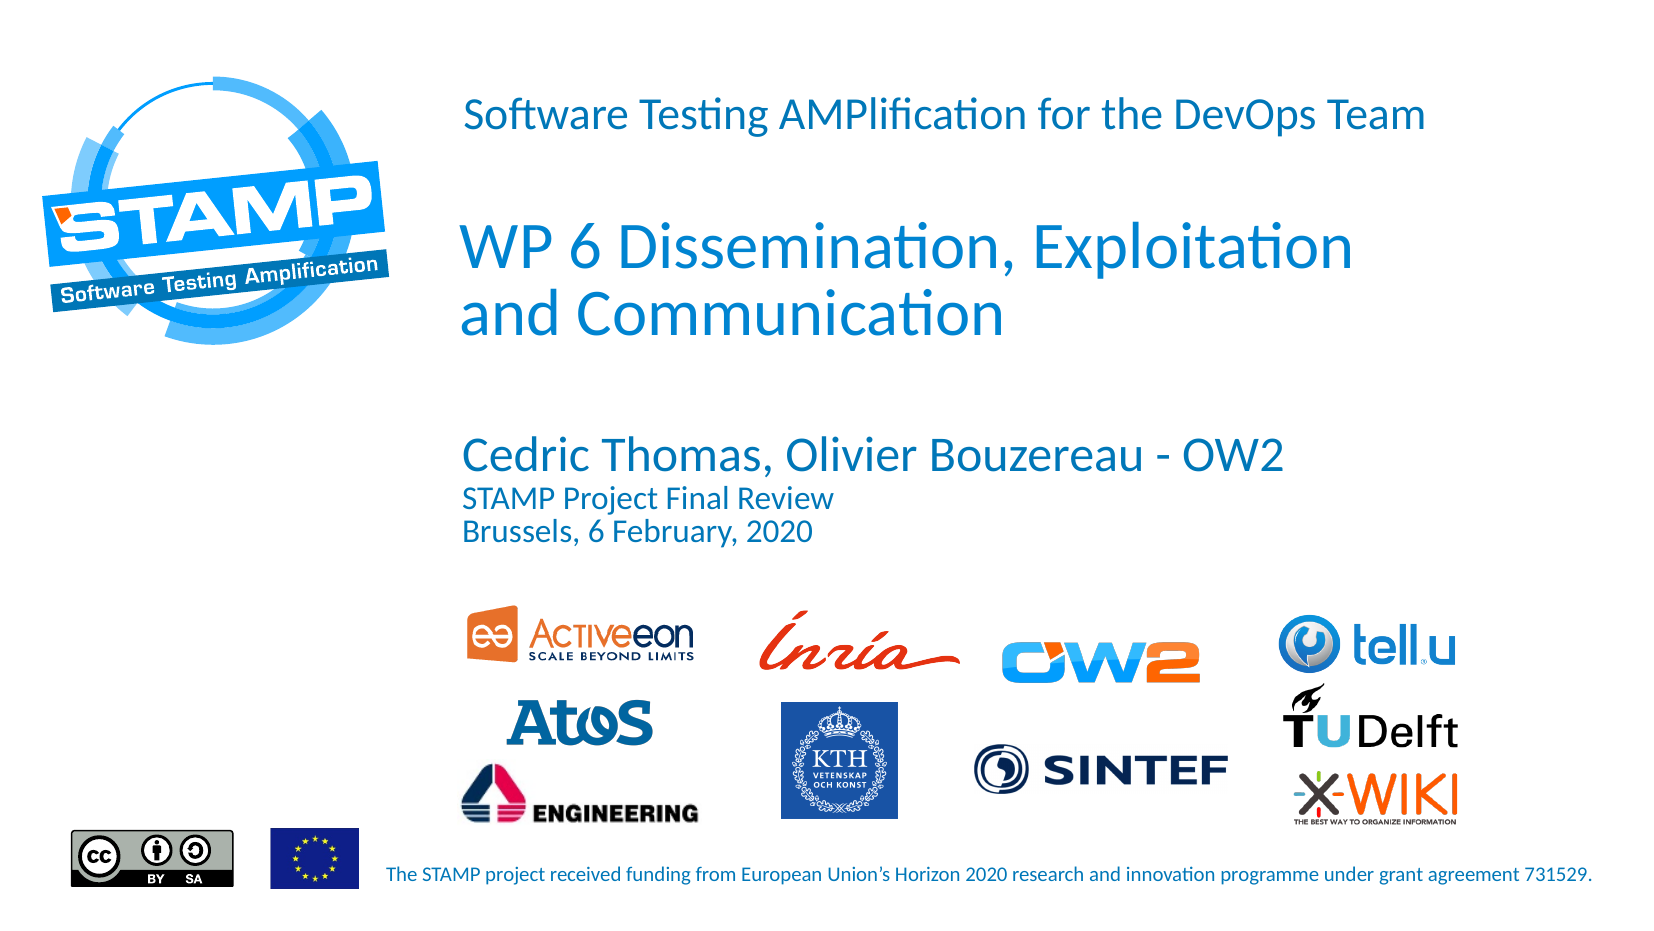

# WP 6 Dissemination, Exploitation and Communication
Cedric Thomas, Olivier Bouzereau - OW2
STAMP Project Final Review
Brussels, 6 February, 2020